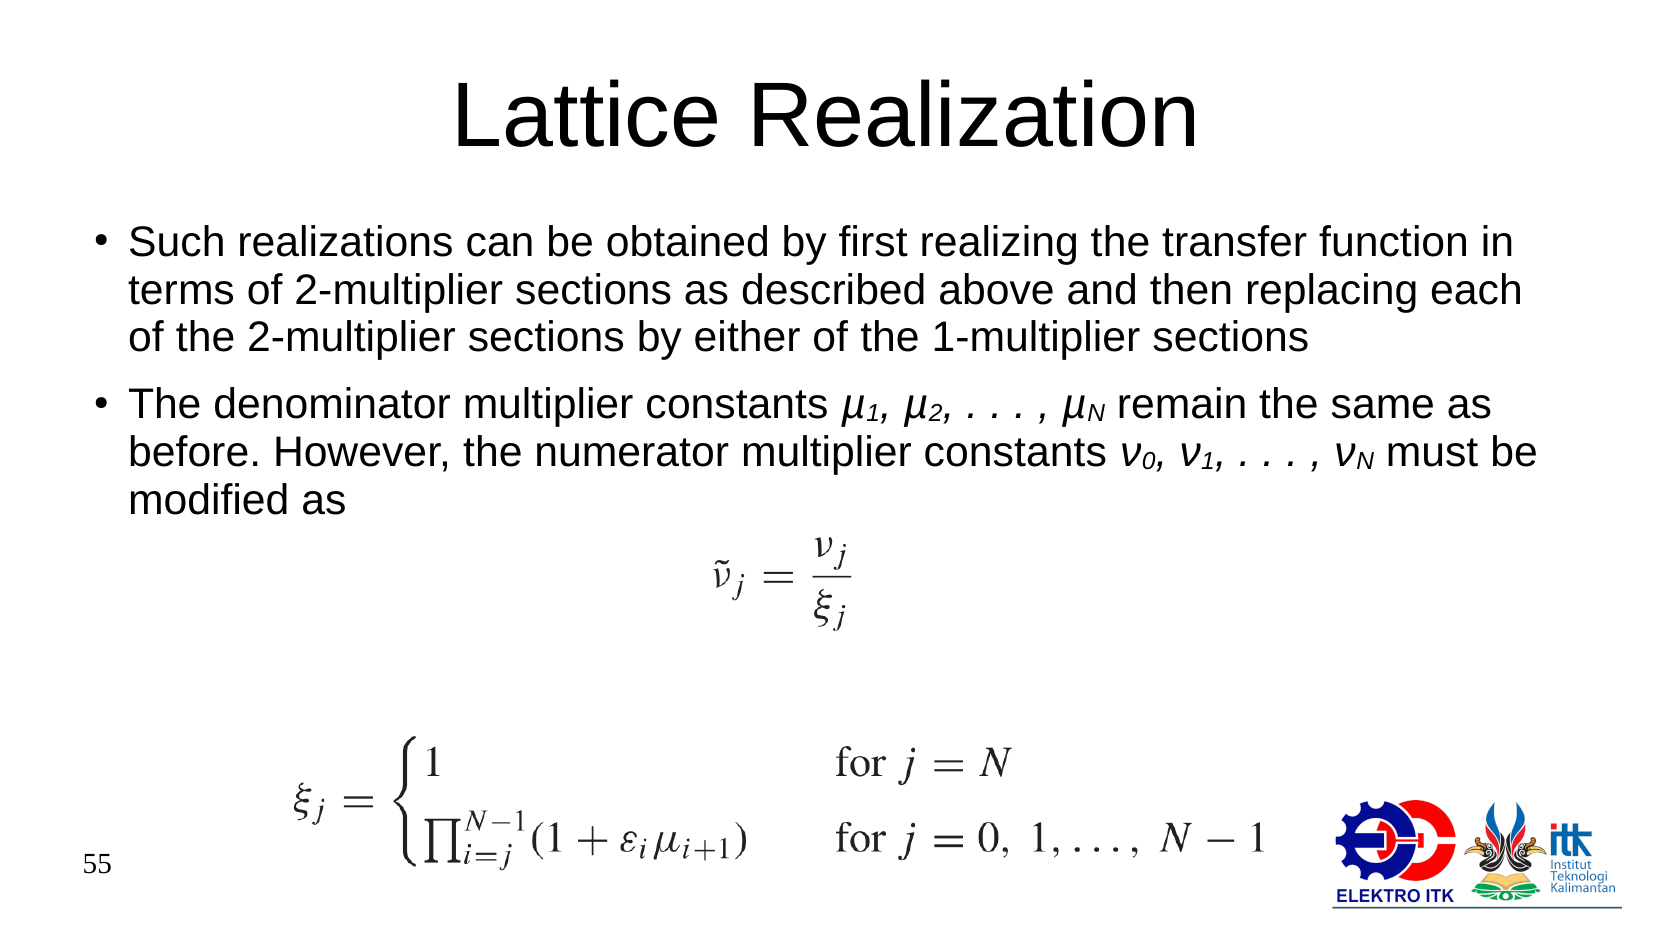

# Lattice Realization
Such realizations can be obtained by ﬁrst realizing the transfer function in terms of 2-multiplier sections as described above and then replacing each of the 2-multiplier sections by either of the 1-multiplier sections
The denominator multiplier constants µ1, µ2, . . . , µN remain the same as before. However, the numerator multiplier constants ν0, ν1, . . . , νN must be modiﬁed as